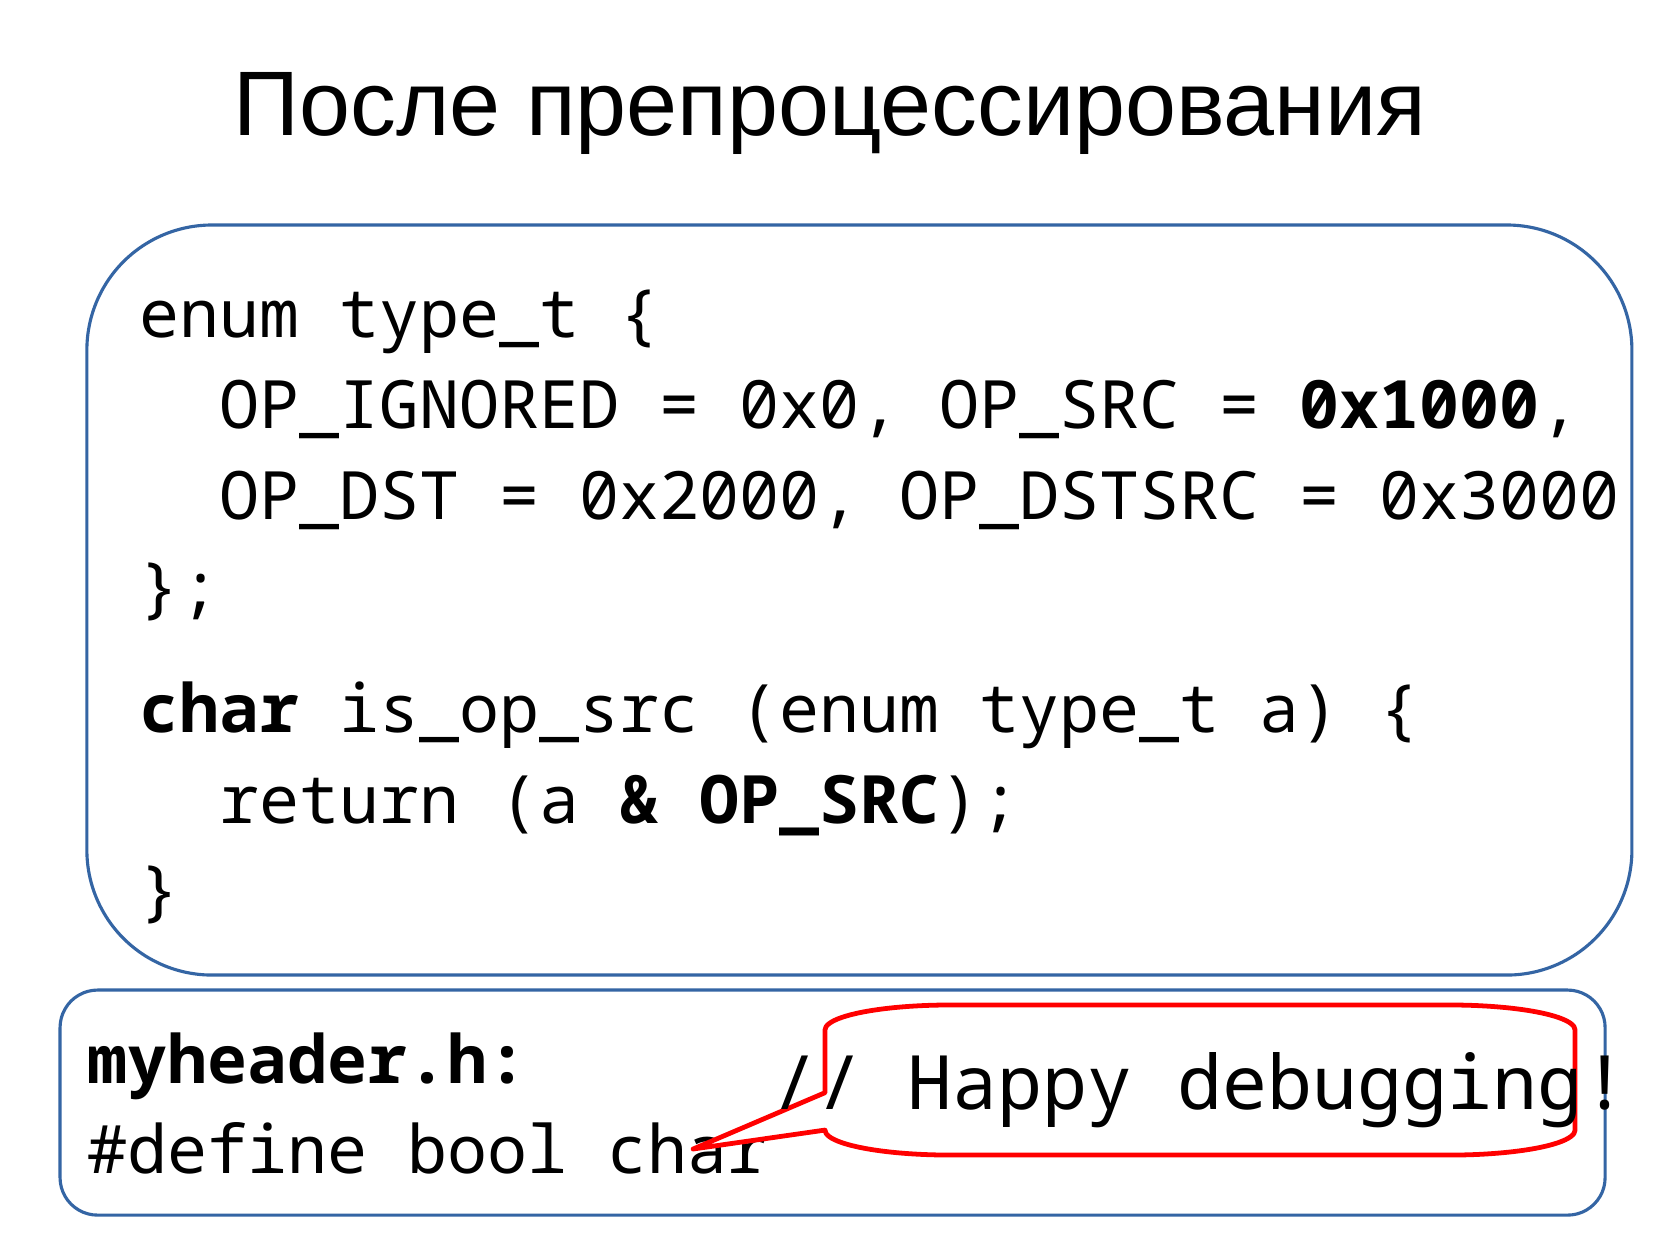

# После препроцессирования
enum type_t {
 OP_IGNORED = 0x0, OP_SRC = 0x1000,
 OP_DST = 0x2000, OP_DSTSRC = 0x3000
};
char is_op_src (enum type_t a) {
 return (a & OP_SRC);
}
myheader.h:
#define bool char
// Happy debugging!